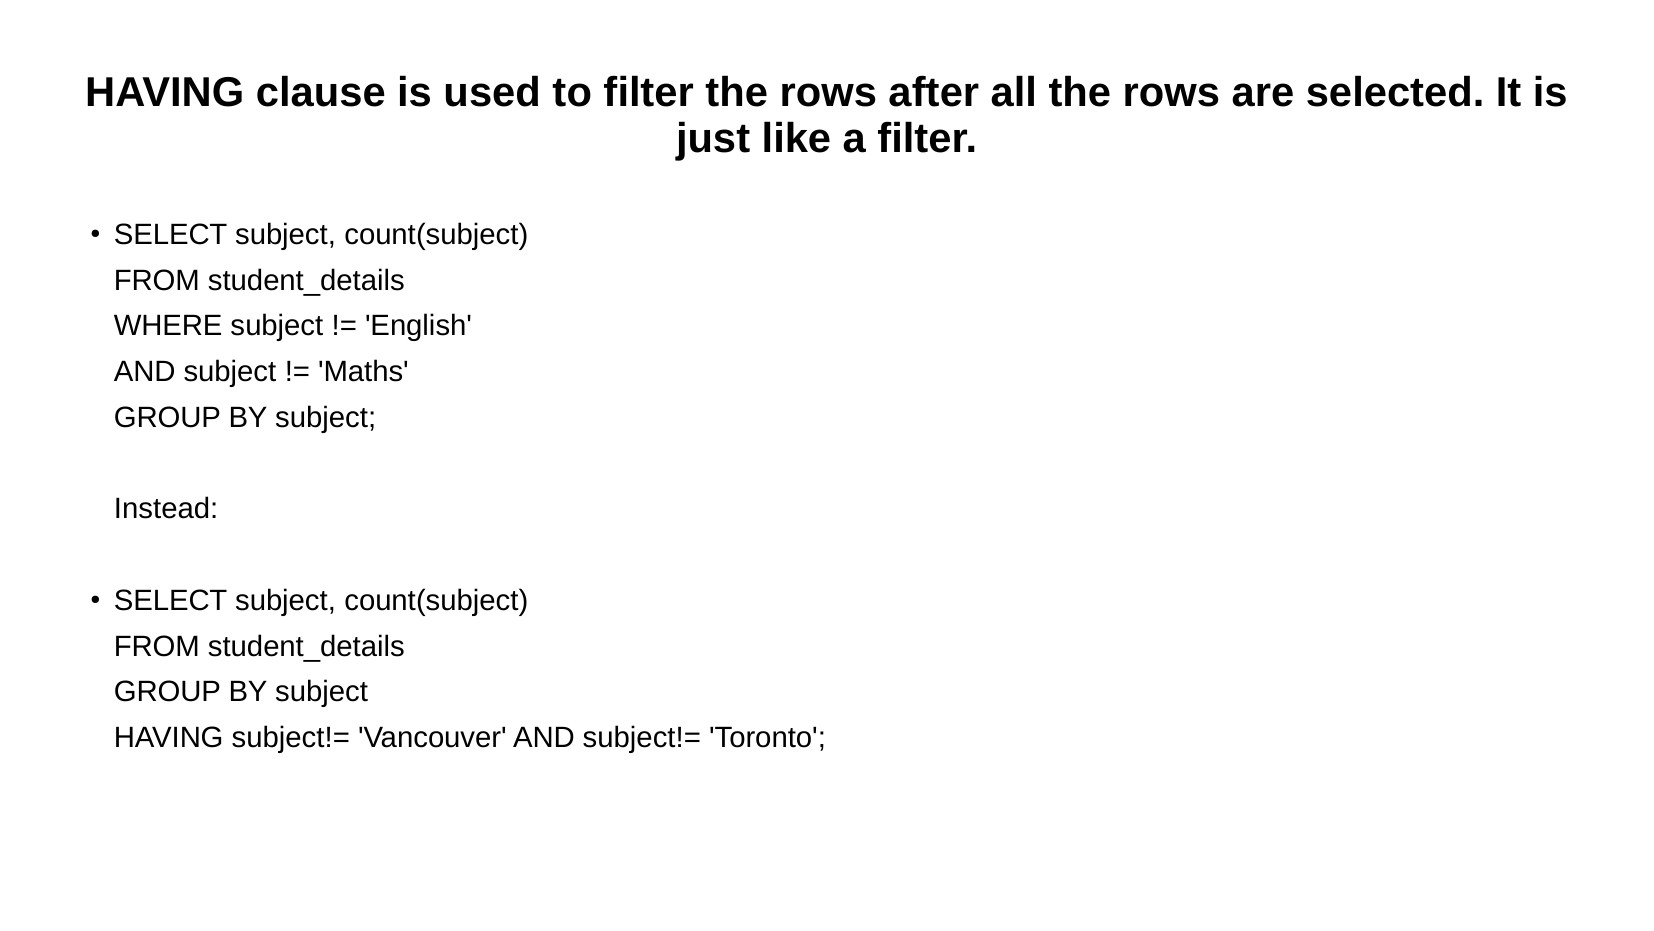

# HAVING clause is used to filter the rows after all the rows are selected. It is just like a filter.
SELECT subject, count(subject)
FROM student_details
WHERE subject != 'English'
AND subject != 'Maths'
GROUP BY subject;
Instead:
SELECT subject, count(subject)
FROM student_details
GROUP BY subject
HAVING subject!= 'Vancouver' AND subject!= 'Toronto';